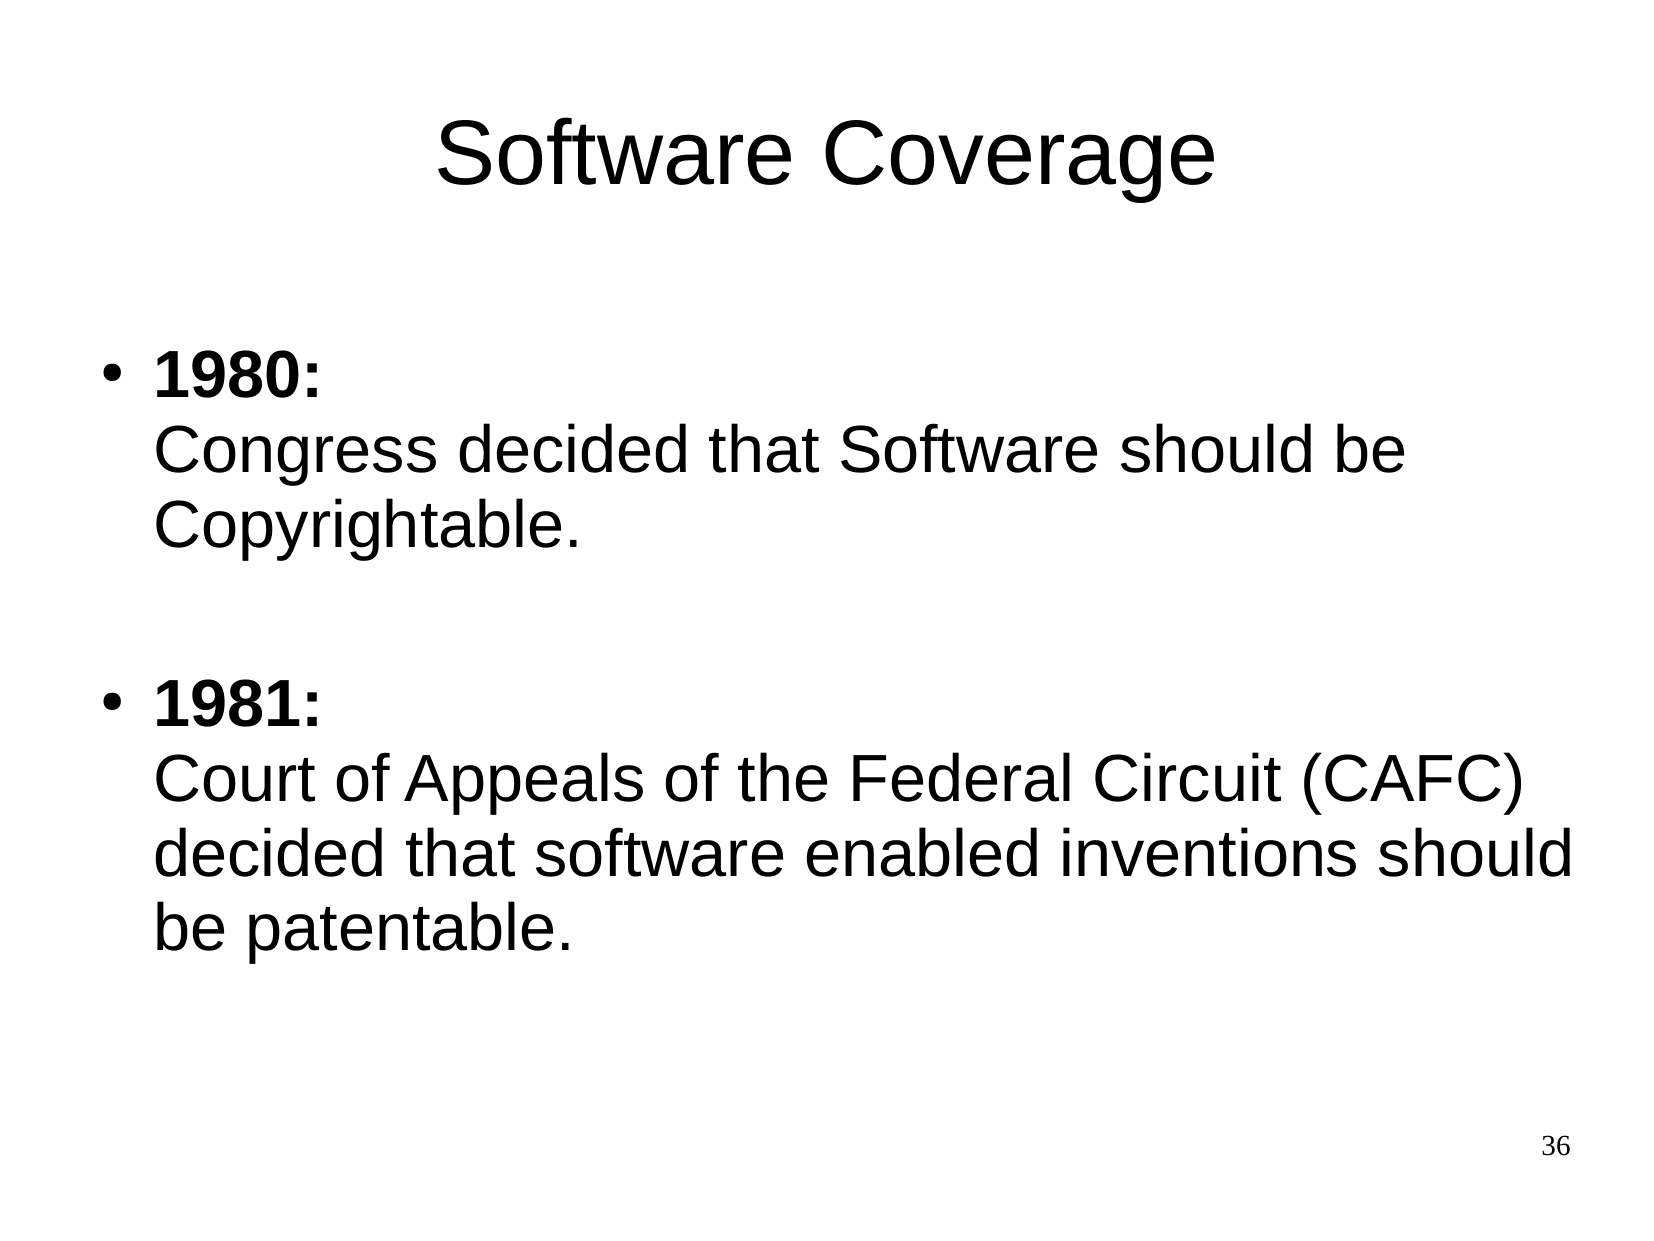

# Software Coverage
1980:
Congress decided that Software should be Copyrightable.
1981:
Court of Appeals of the Federal Circuit (CAFC) decided that software enabled inventions should be patentable.
36